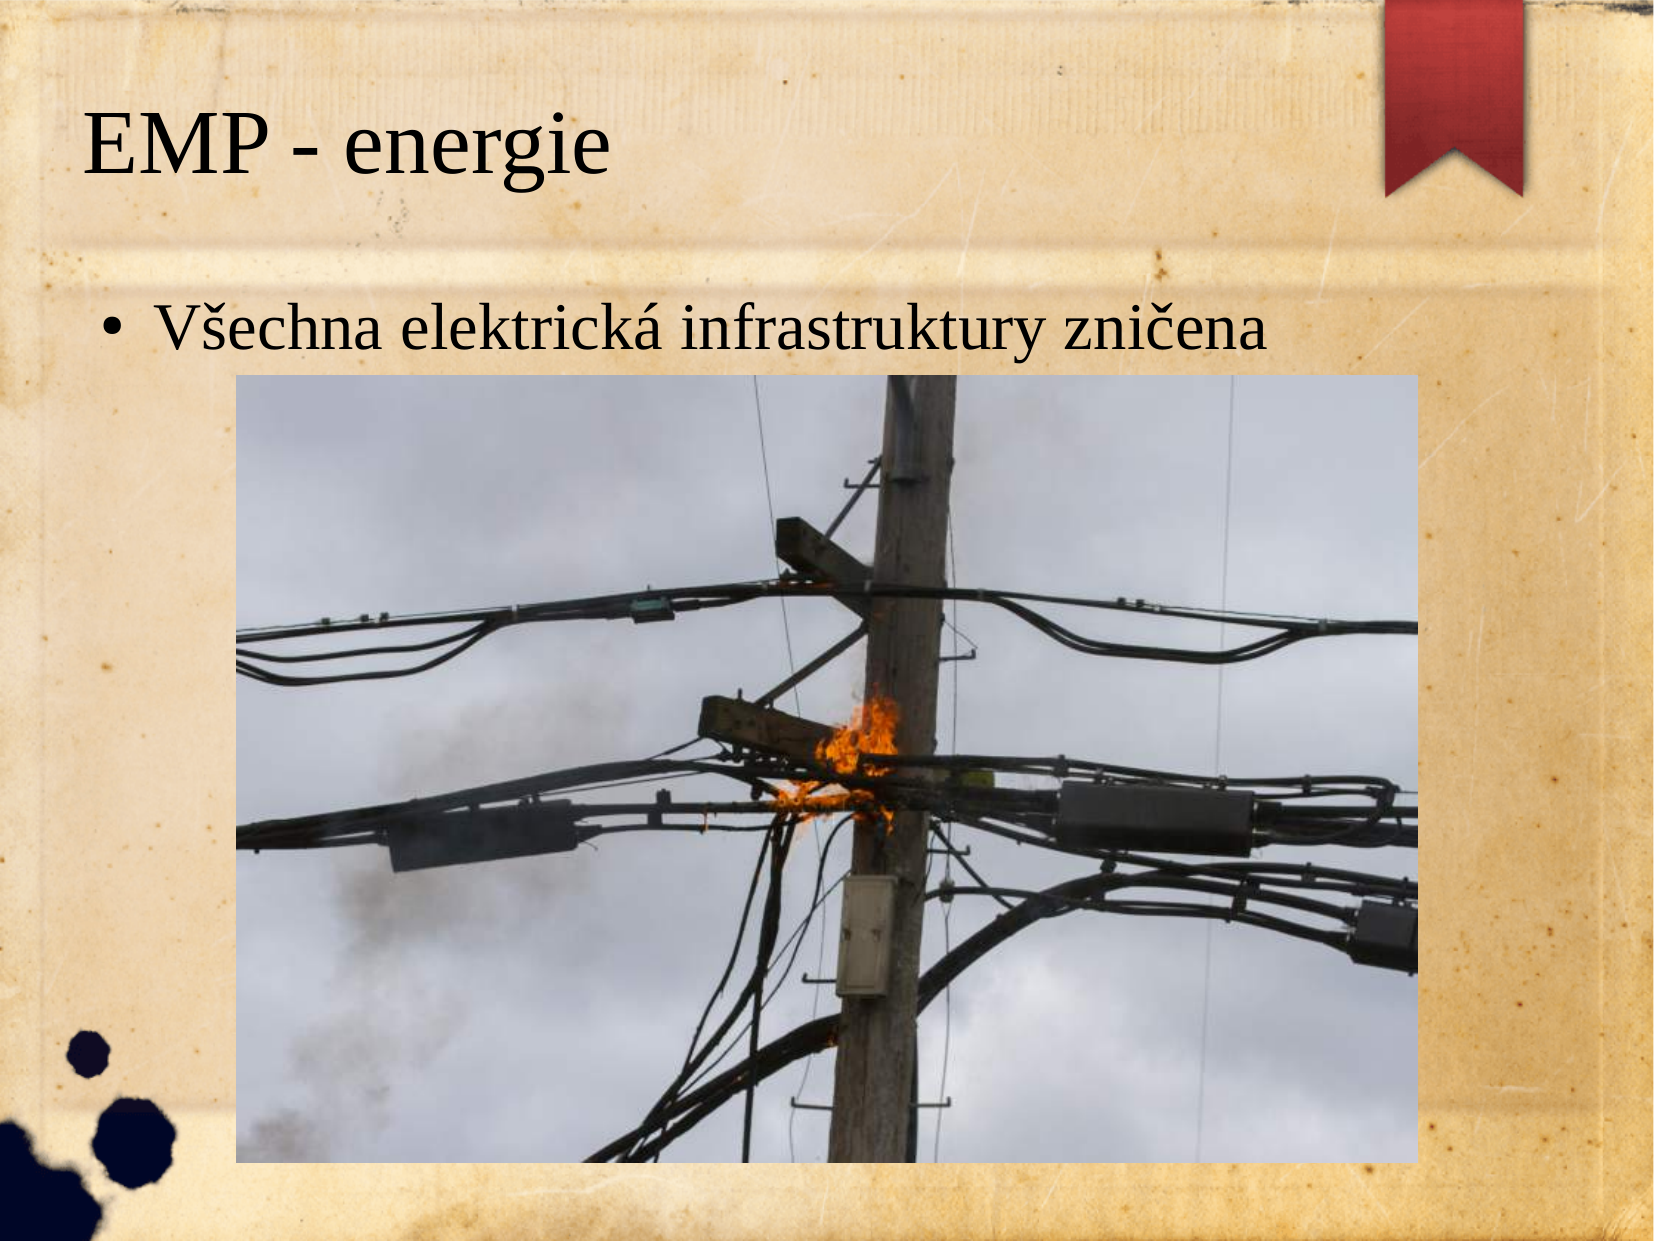

# EMP - energie
Všechna elektrická infrastruktury zničena